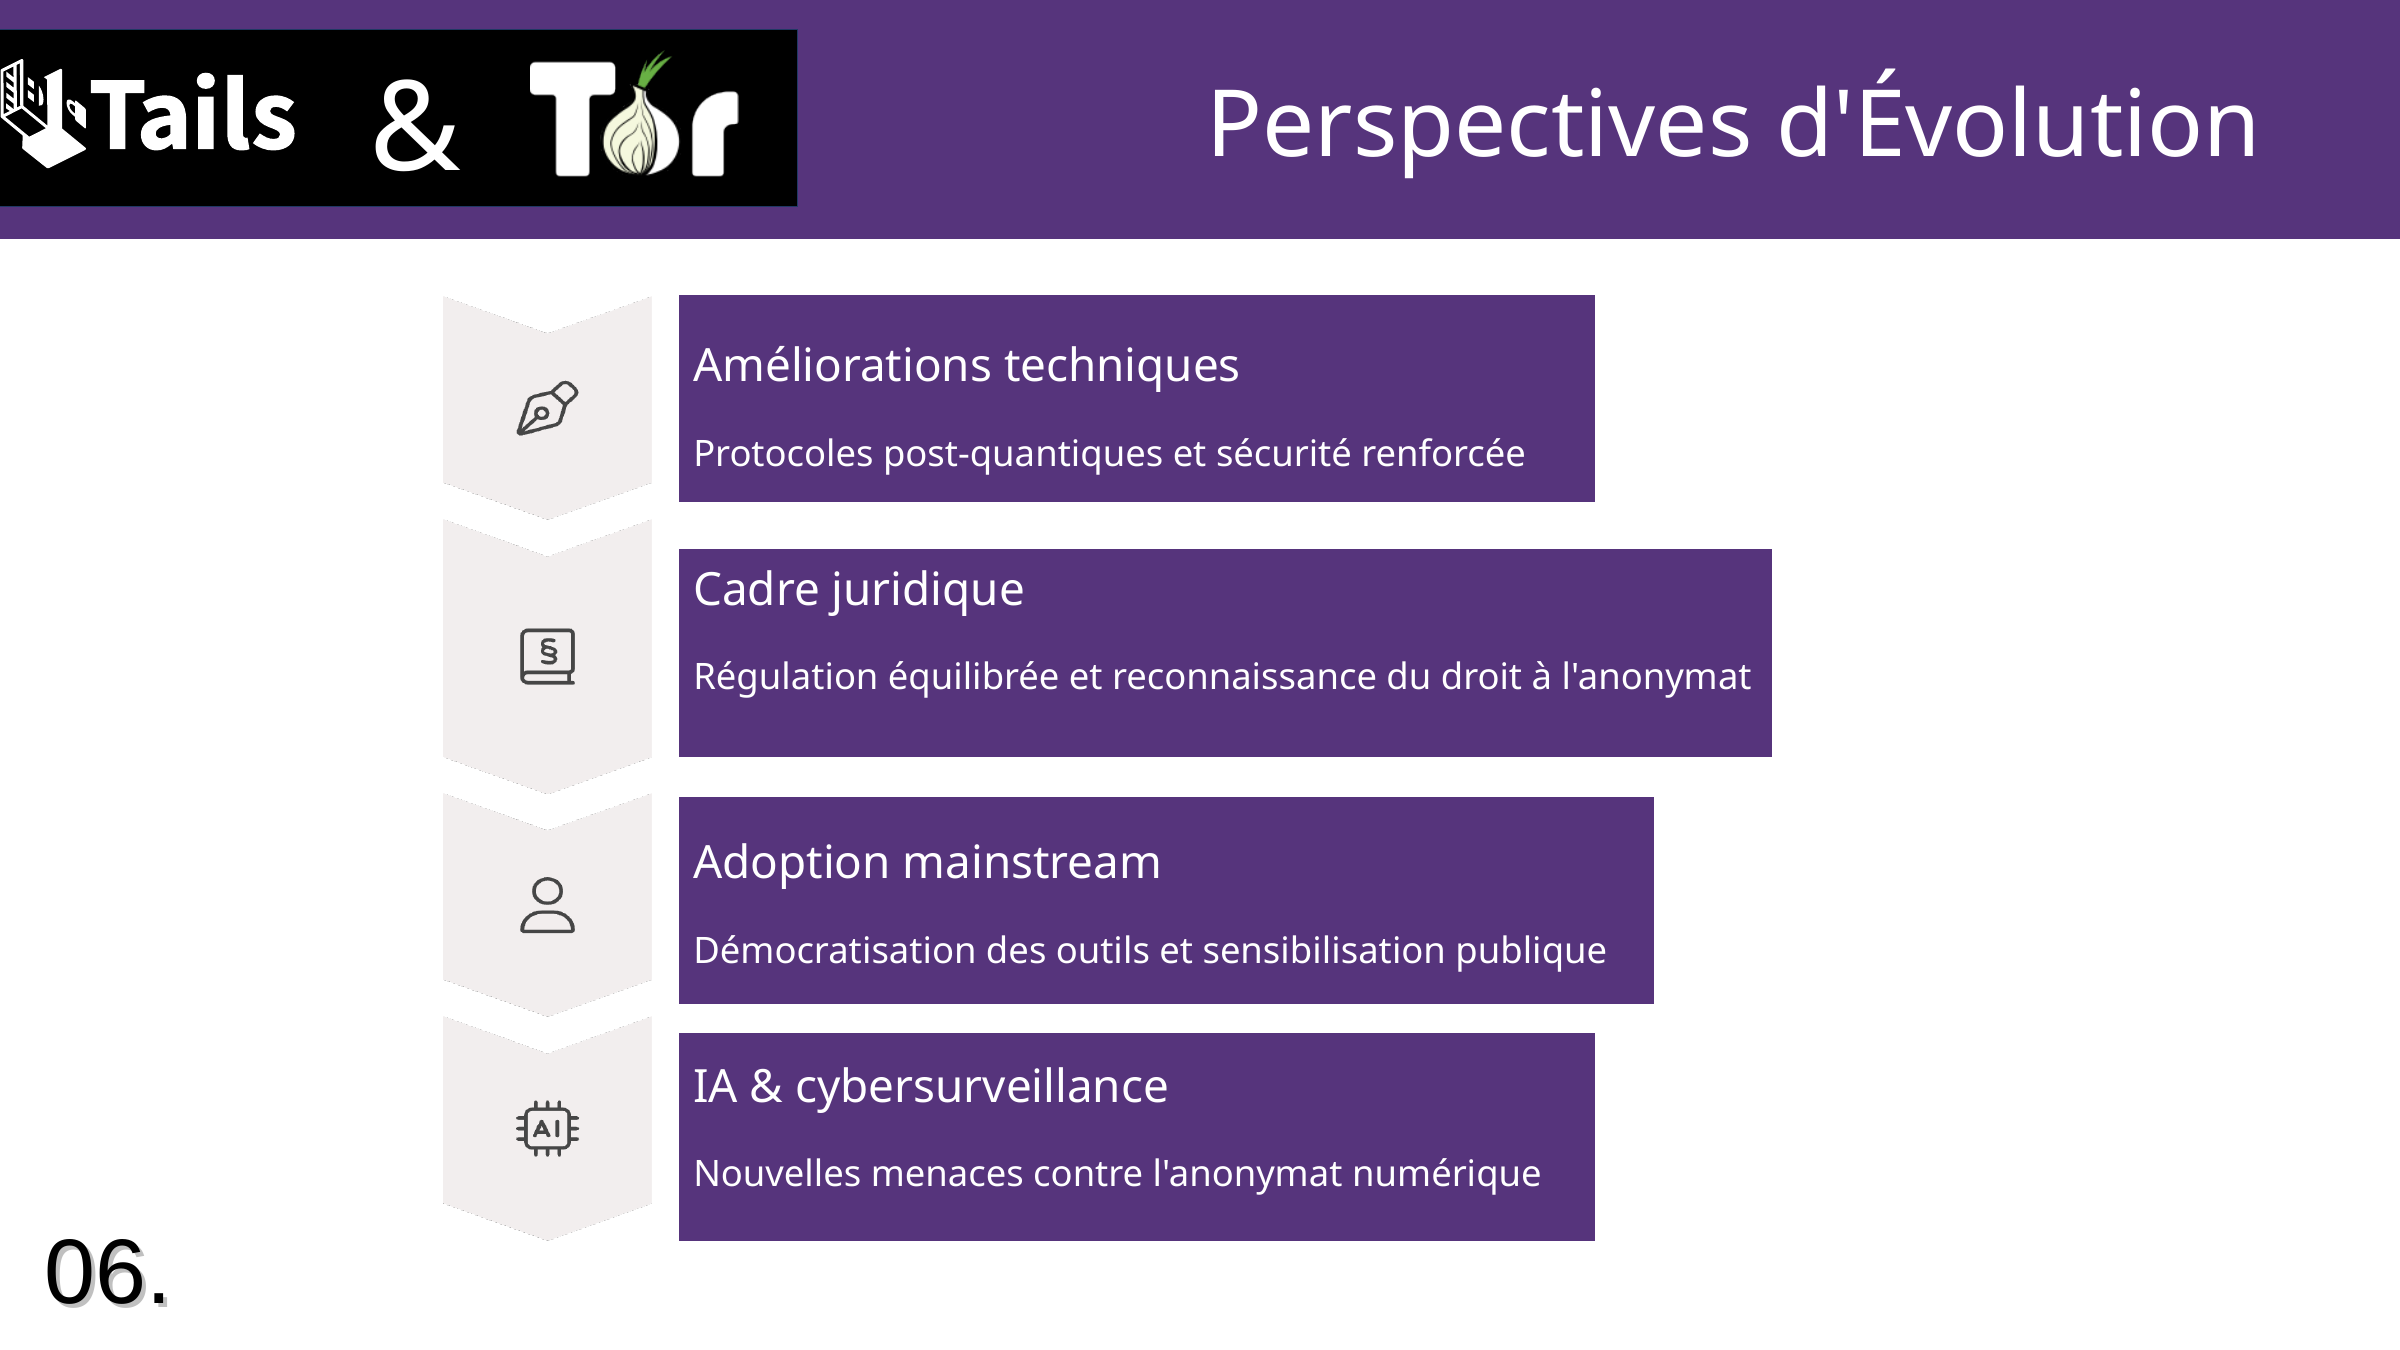

&
Perspectives d'Évolution
Améliorations techniques
Protocoles post-quantiques et sécurité renforcée
Cadre juridique
Régulation équilibrée et reconnaissance du droit à l'anonymat
Adoption mainstream
Démocratisation des outils et sensibilisation publique
IA & cybersurveillance
Nouvelles menaces contre l'anonymat numérique
06.